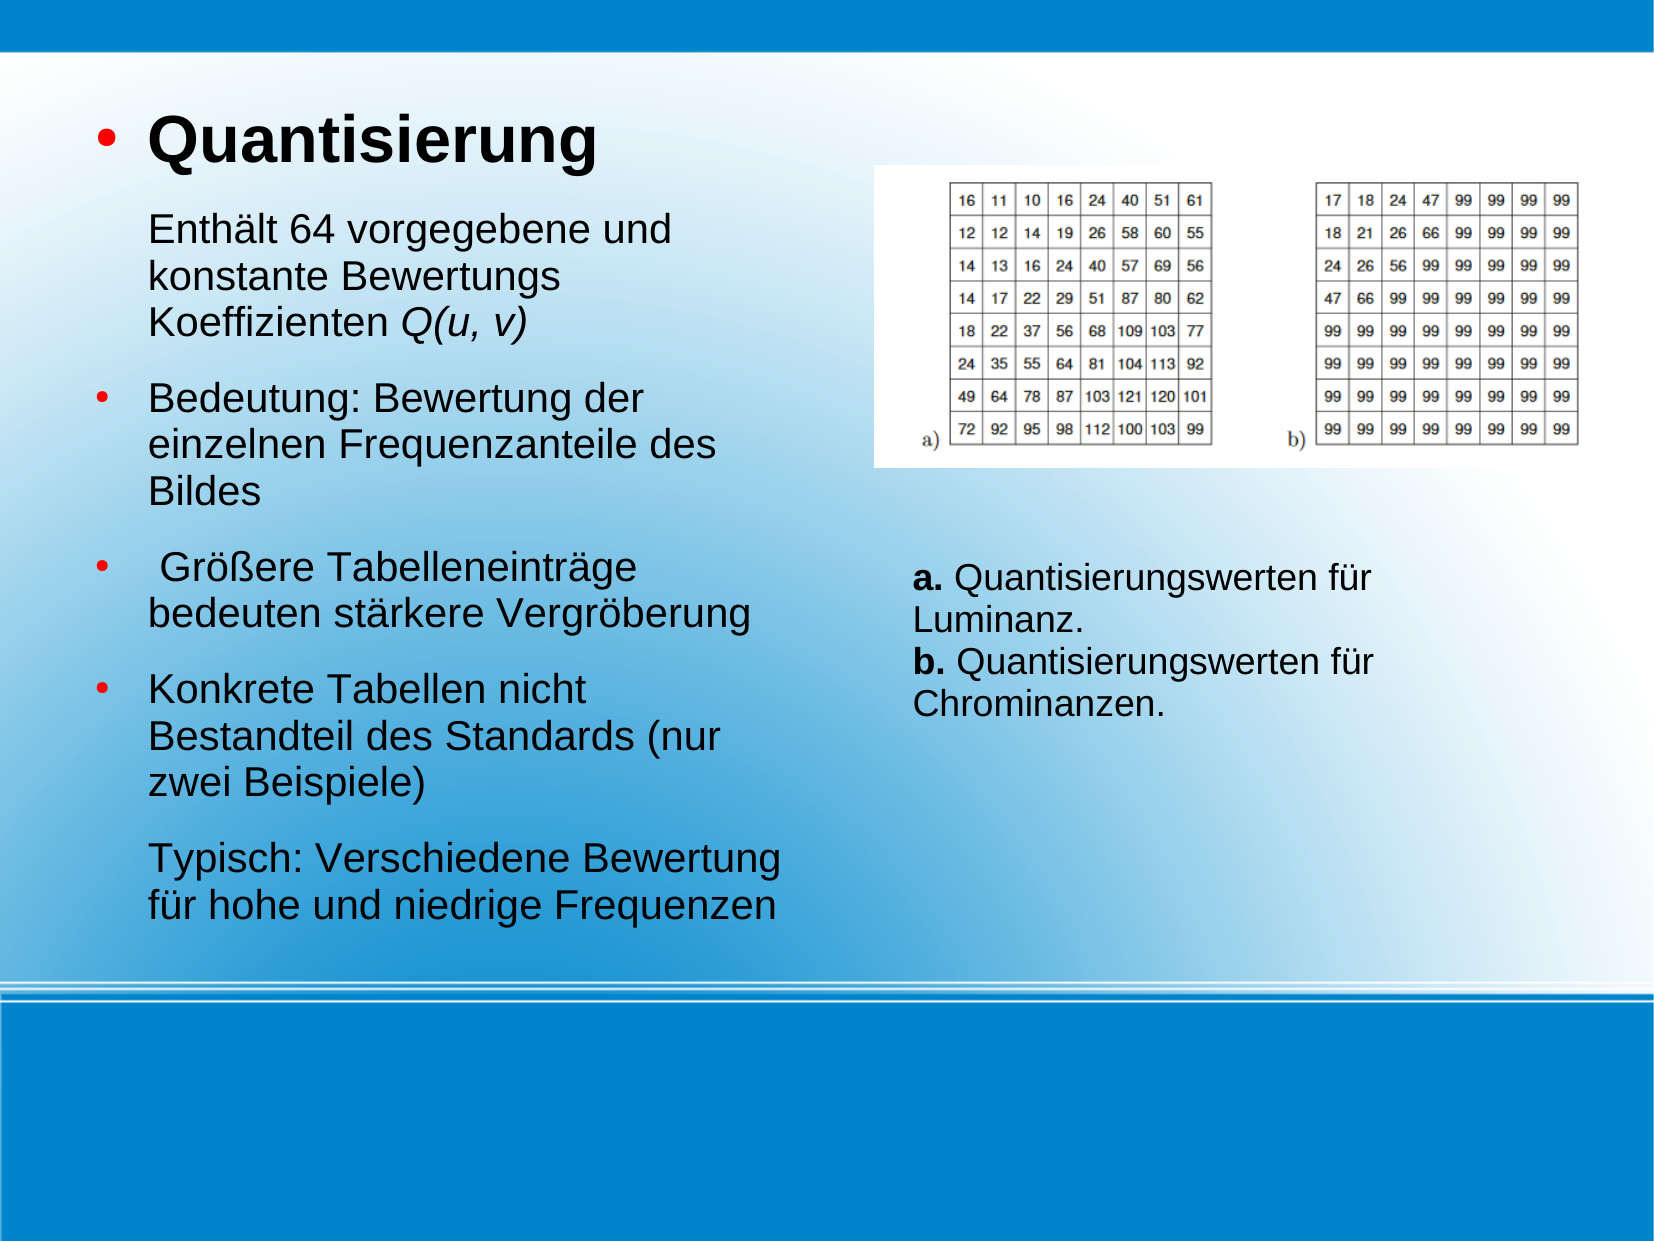

Quantisierung
Enthält 64 vorgegebene und konstante Bewertungs Koeffizienten Q(u, v)
Bedeutung: Bewertung der einzelnen Frequenzanteile des Bildes
 Größere Tabelleneinträge bedeuten stärkere Vergröberung
Konkrete Tabellen nicht Bestandteil des Standards (nur zwei Beispiele)
Typisch: Verschiedene Bewertung für hohe und niedrige Frequenzen
a. Quantisierungswerten für Luminanz.
b. Quantisierungswerten für Chrominanzen.
#